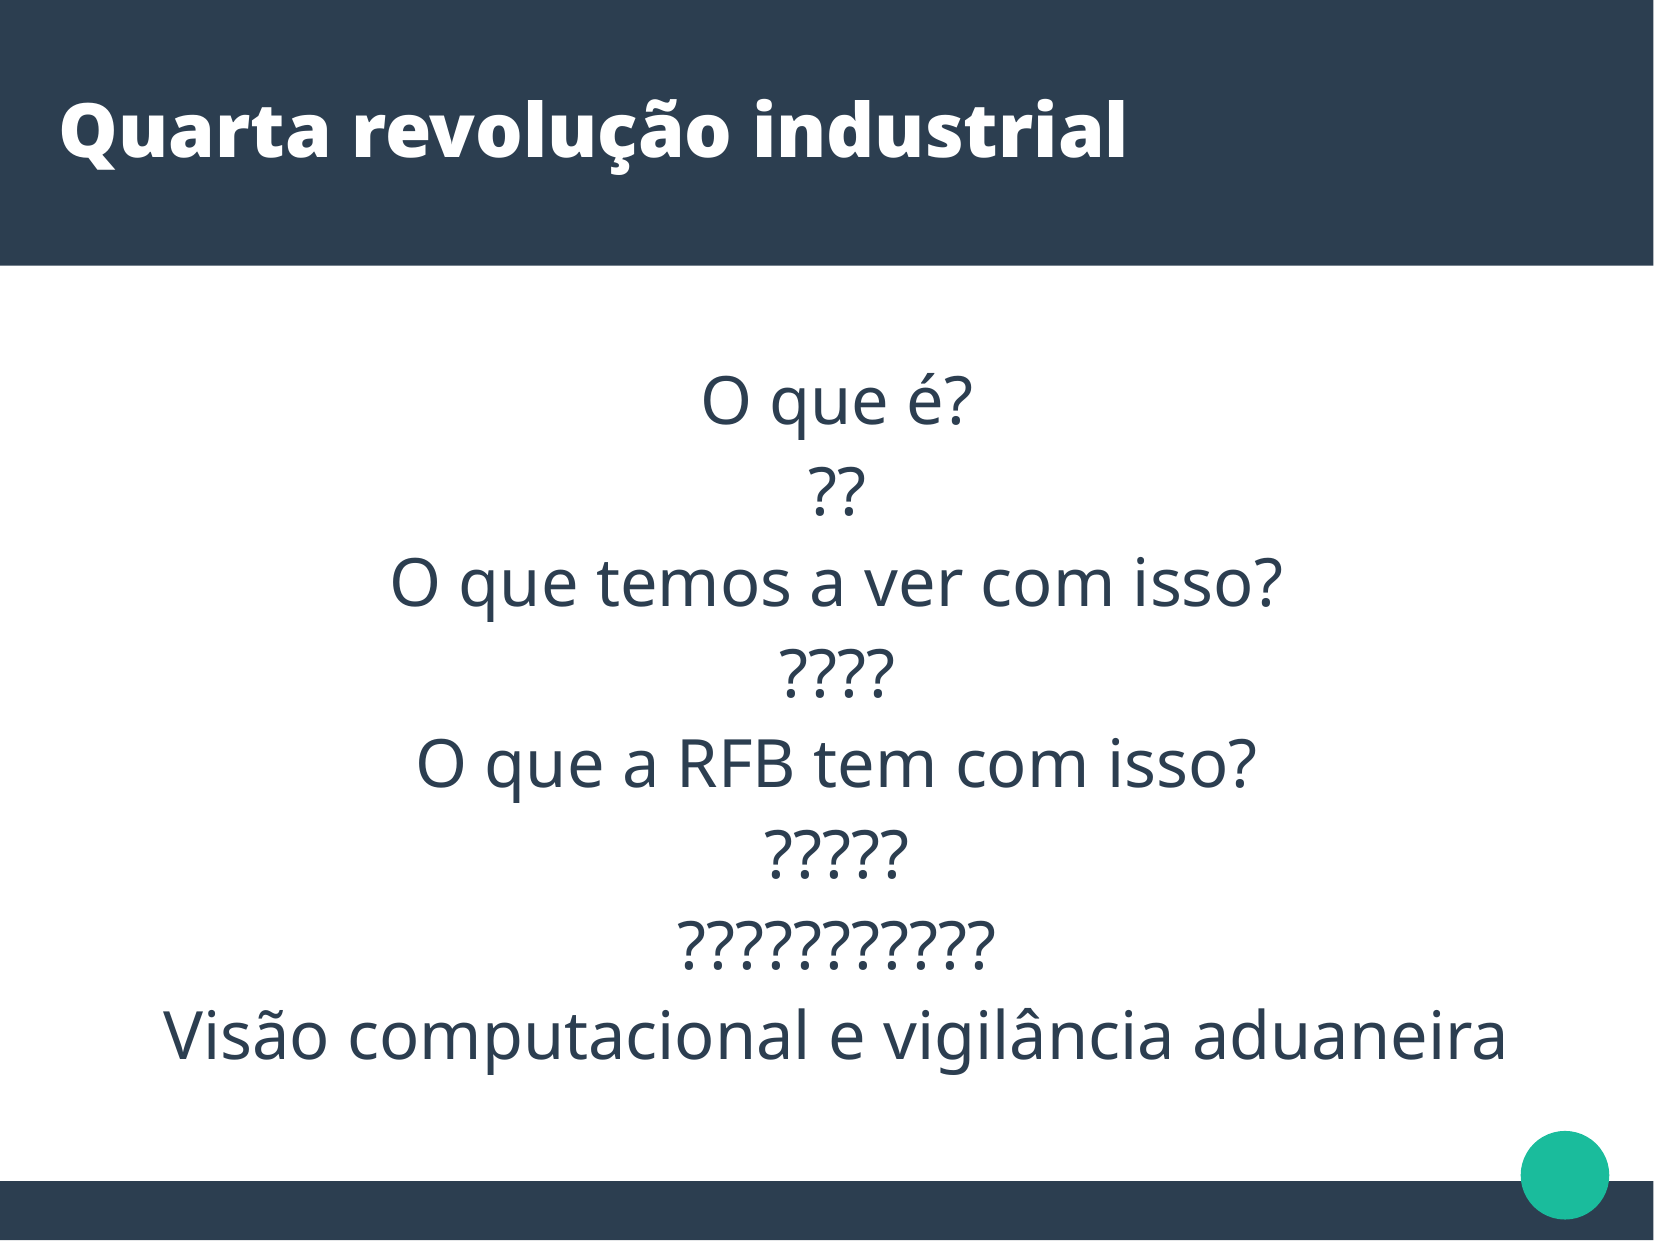

# Quarta revolução industrial
O que é?
??
O que temos a ver com isso?
????
O que a RFB tem com isso?
?????
???????????
Visão computacional e vigilância aduaneira